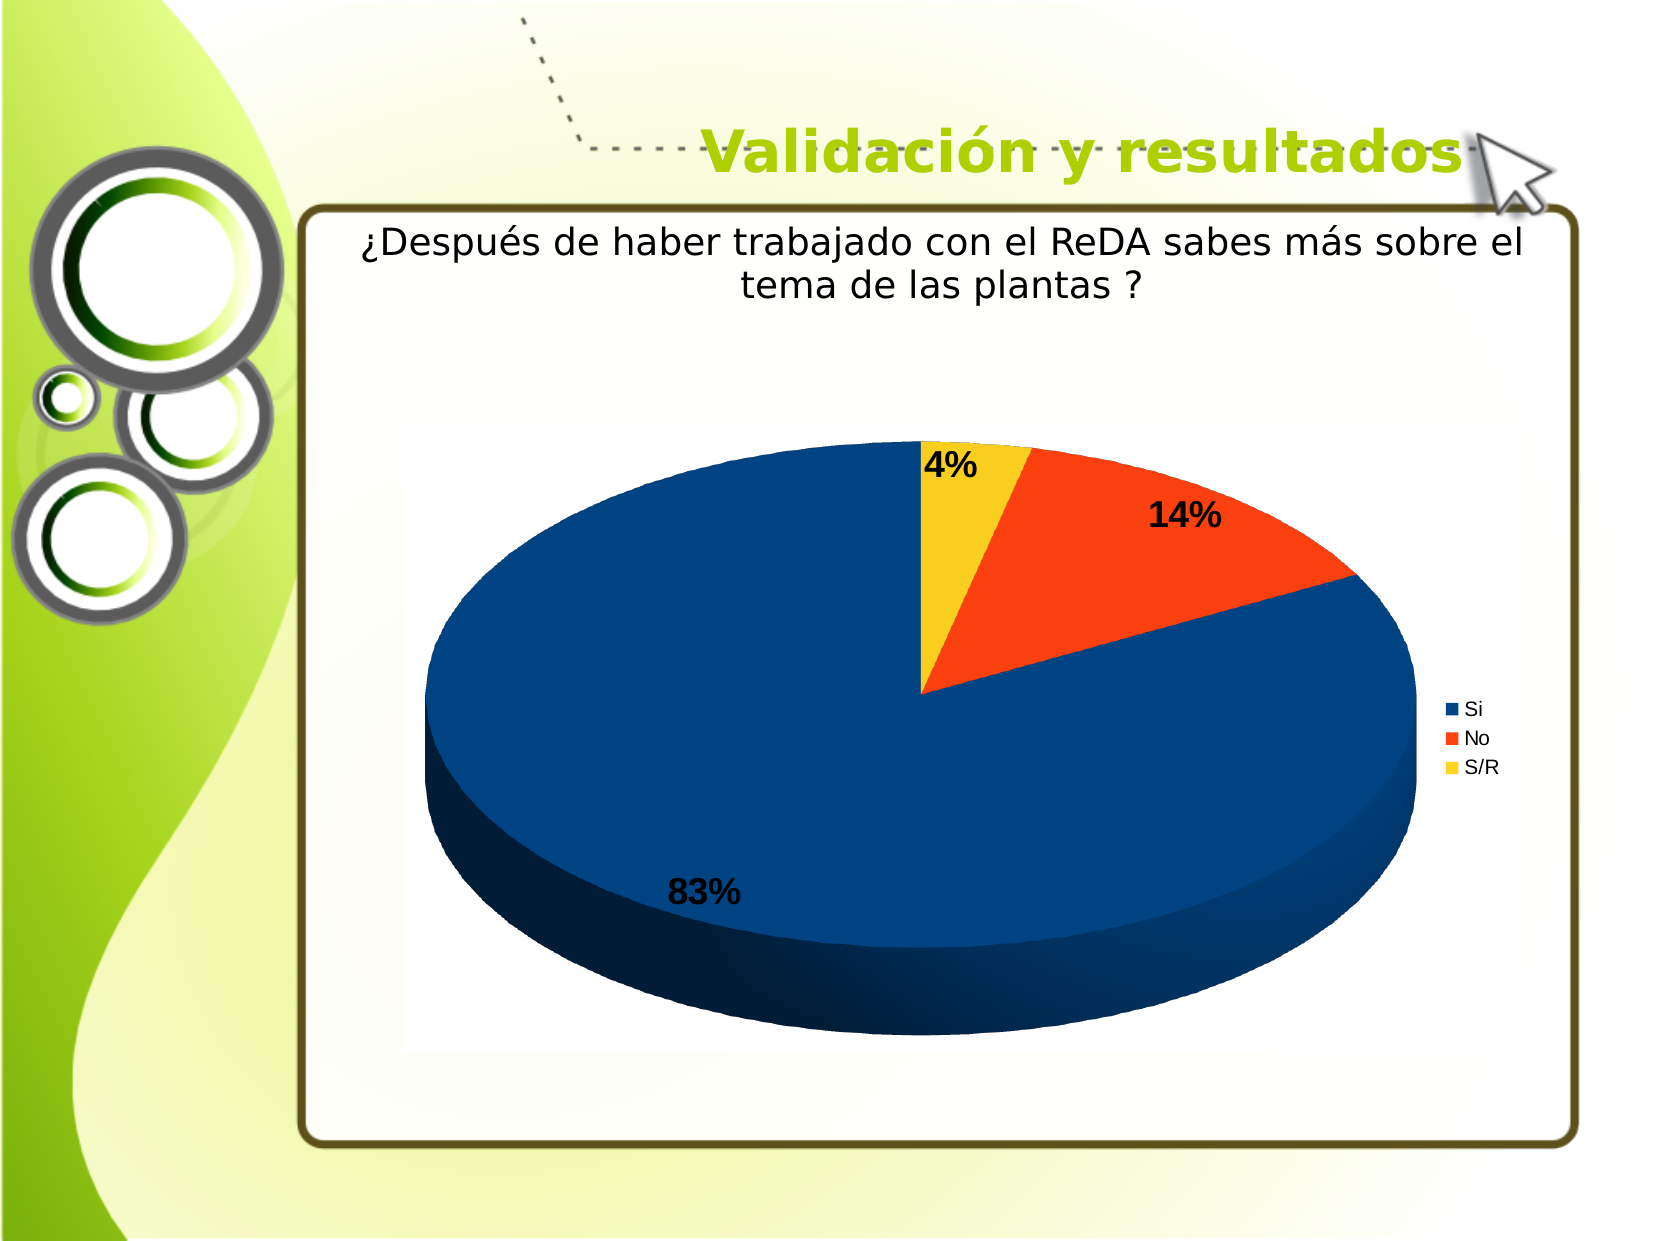

Validación y resultados
¿Después de haber trabajado con el ReDA sabes más sobre el tema de las plantas ?
[unsupported chart]